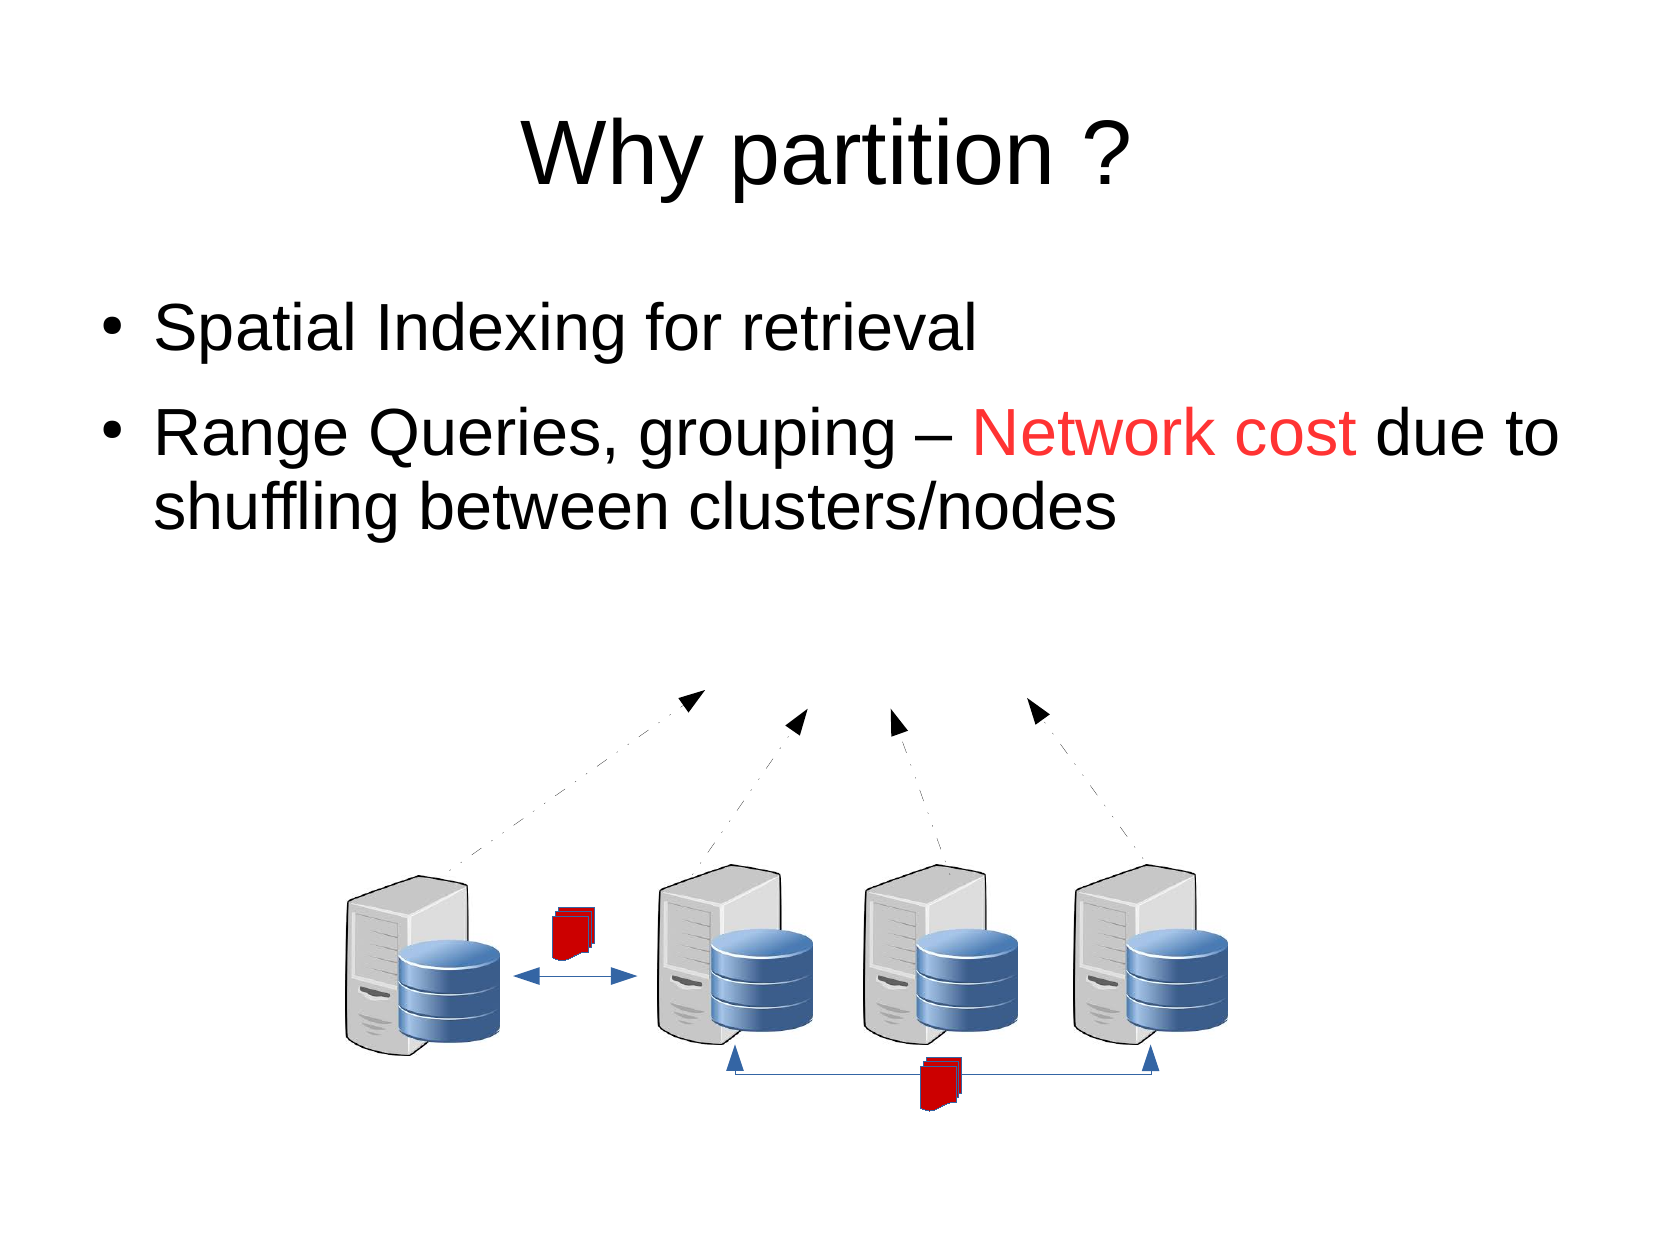

# Why partition ?
Spatial Indexing for retrieval
Range Queries, grouping – Network cost due to shuffling between clusters/nodes